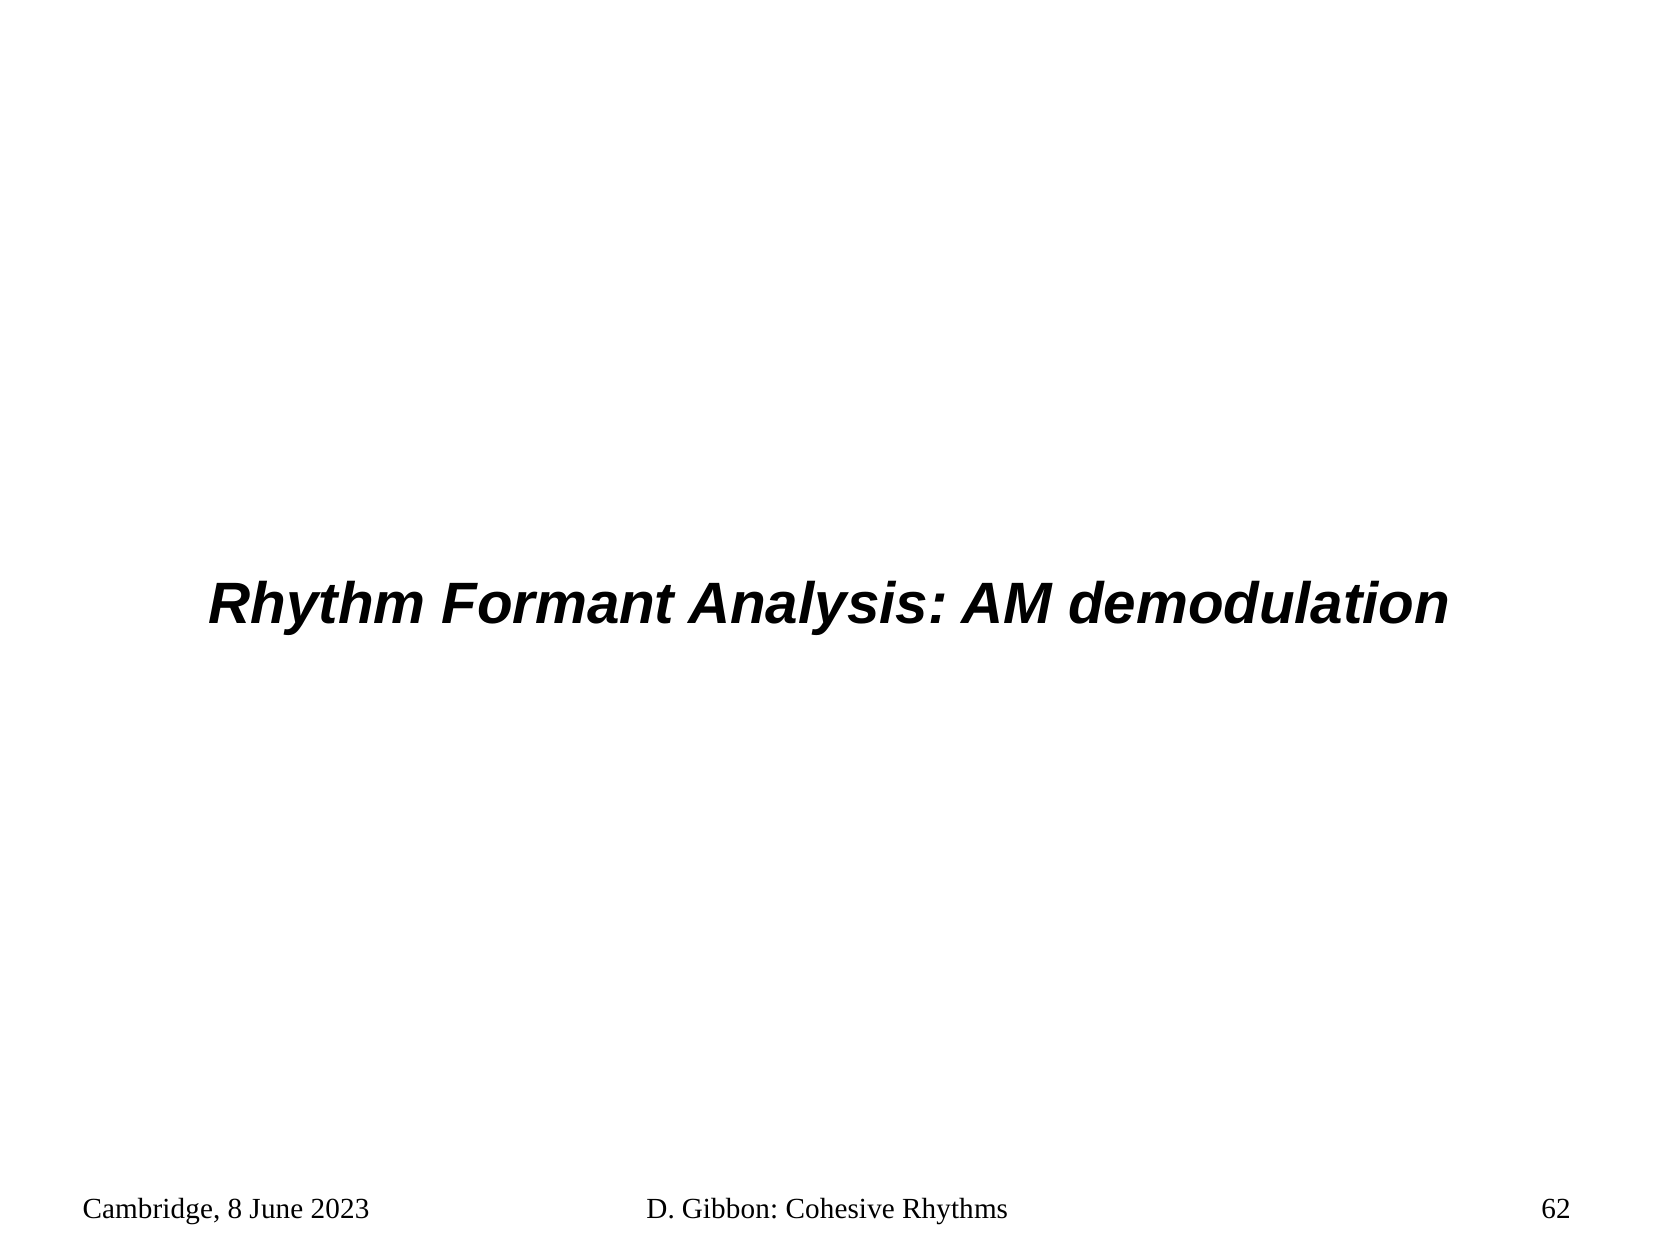

# Rhythm Formant Analysis: AM demodulation
Cambridge, 8 June 2023
D. Gibbon: Cohesive Rhythms
62